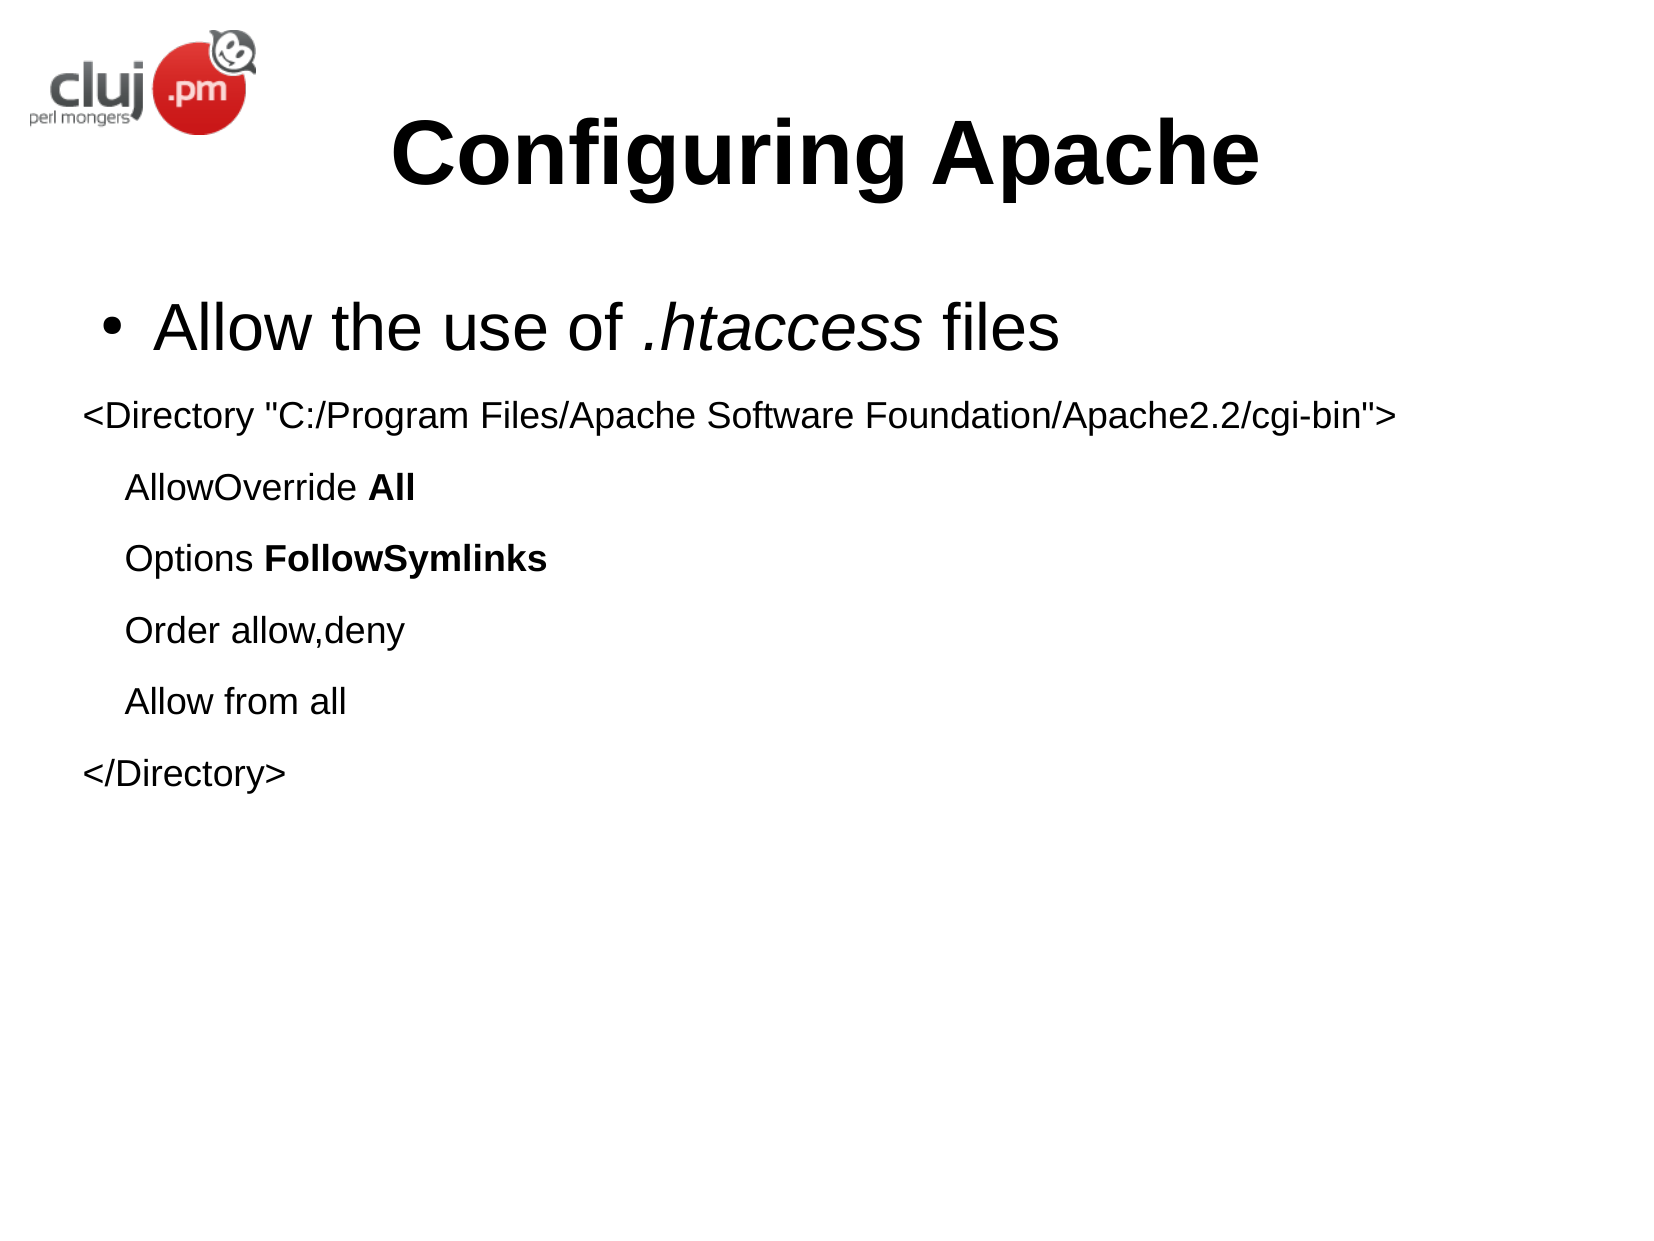

# Configuring Apache
Allow the use of .htaccess files
<Directory "C:/Program Files/Apache Software Foundation/Apache2.2/cgi-bin">
 AllowOverride All
 Options FollowSymlinks
 Order allow,deny
 Allow from all
</Directory>